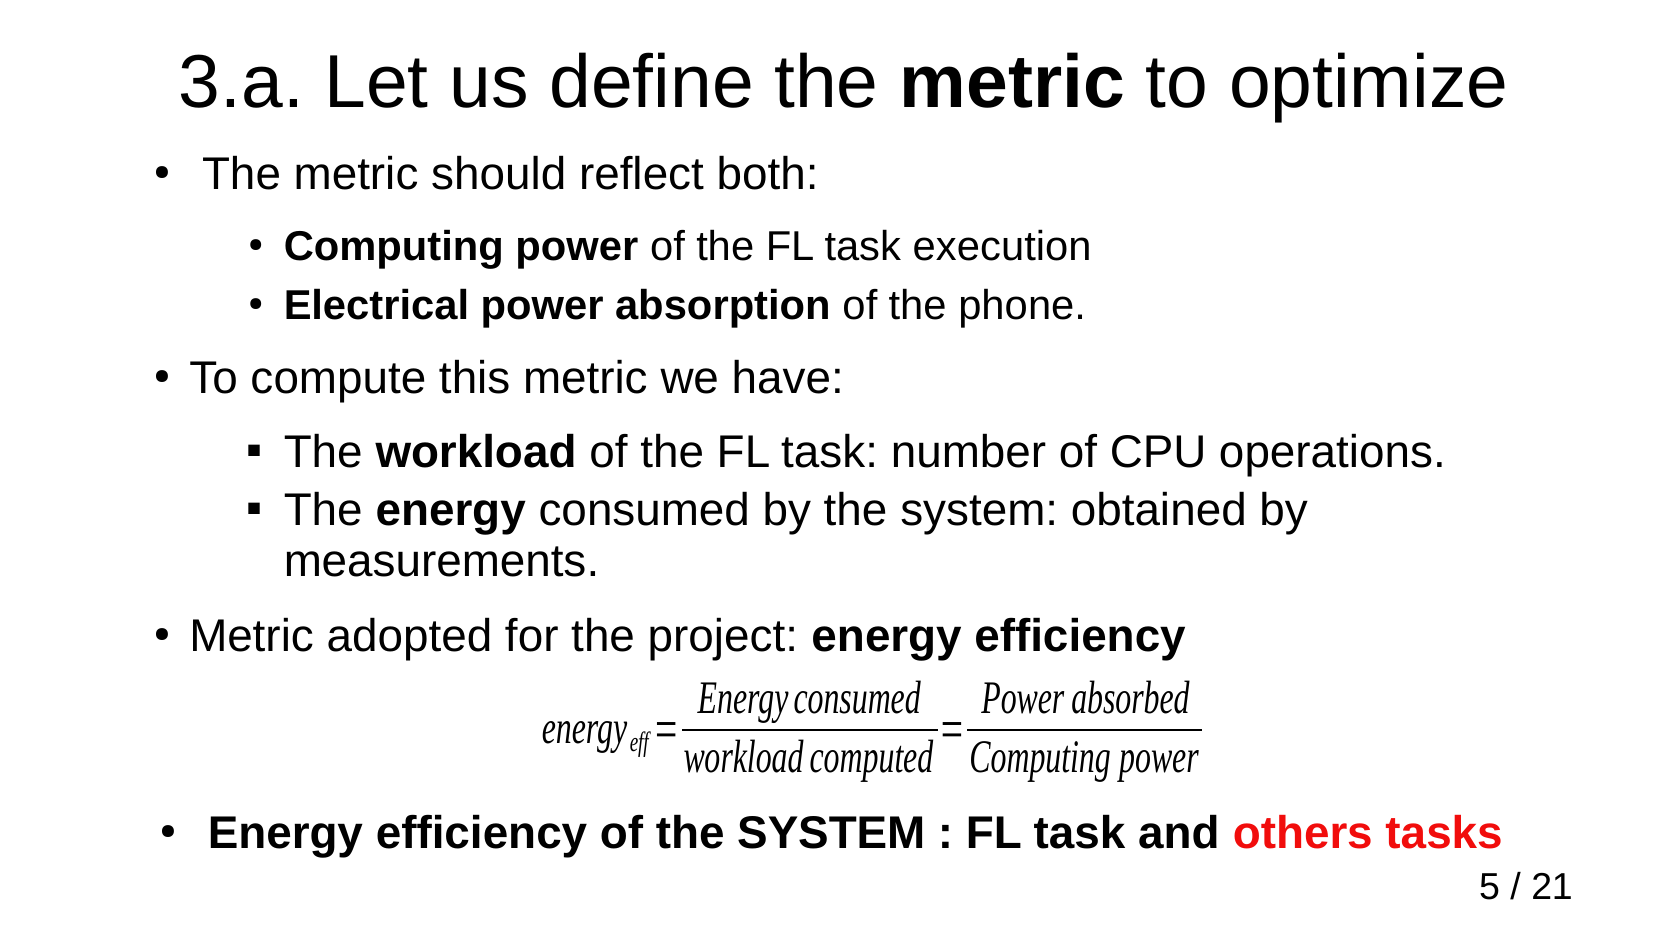

# 3.a. Let us define the metric to optimize
 The metric should reflect both:
Computing power of the FL task execution
Electrical power absorption of the phone.
To compute this metric we have:
The workload of the FL task: number of CPU operations.
The energy consumed by the system: obtained by measurements.
Metric adopted for the project: energy efficiency
 Energy efficiency of the SYSTEM : FL task and others tasks
5 / 21